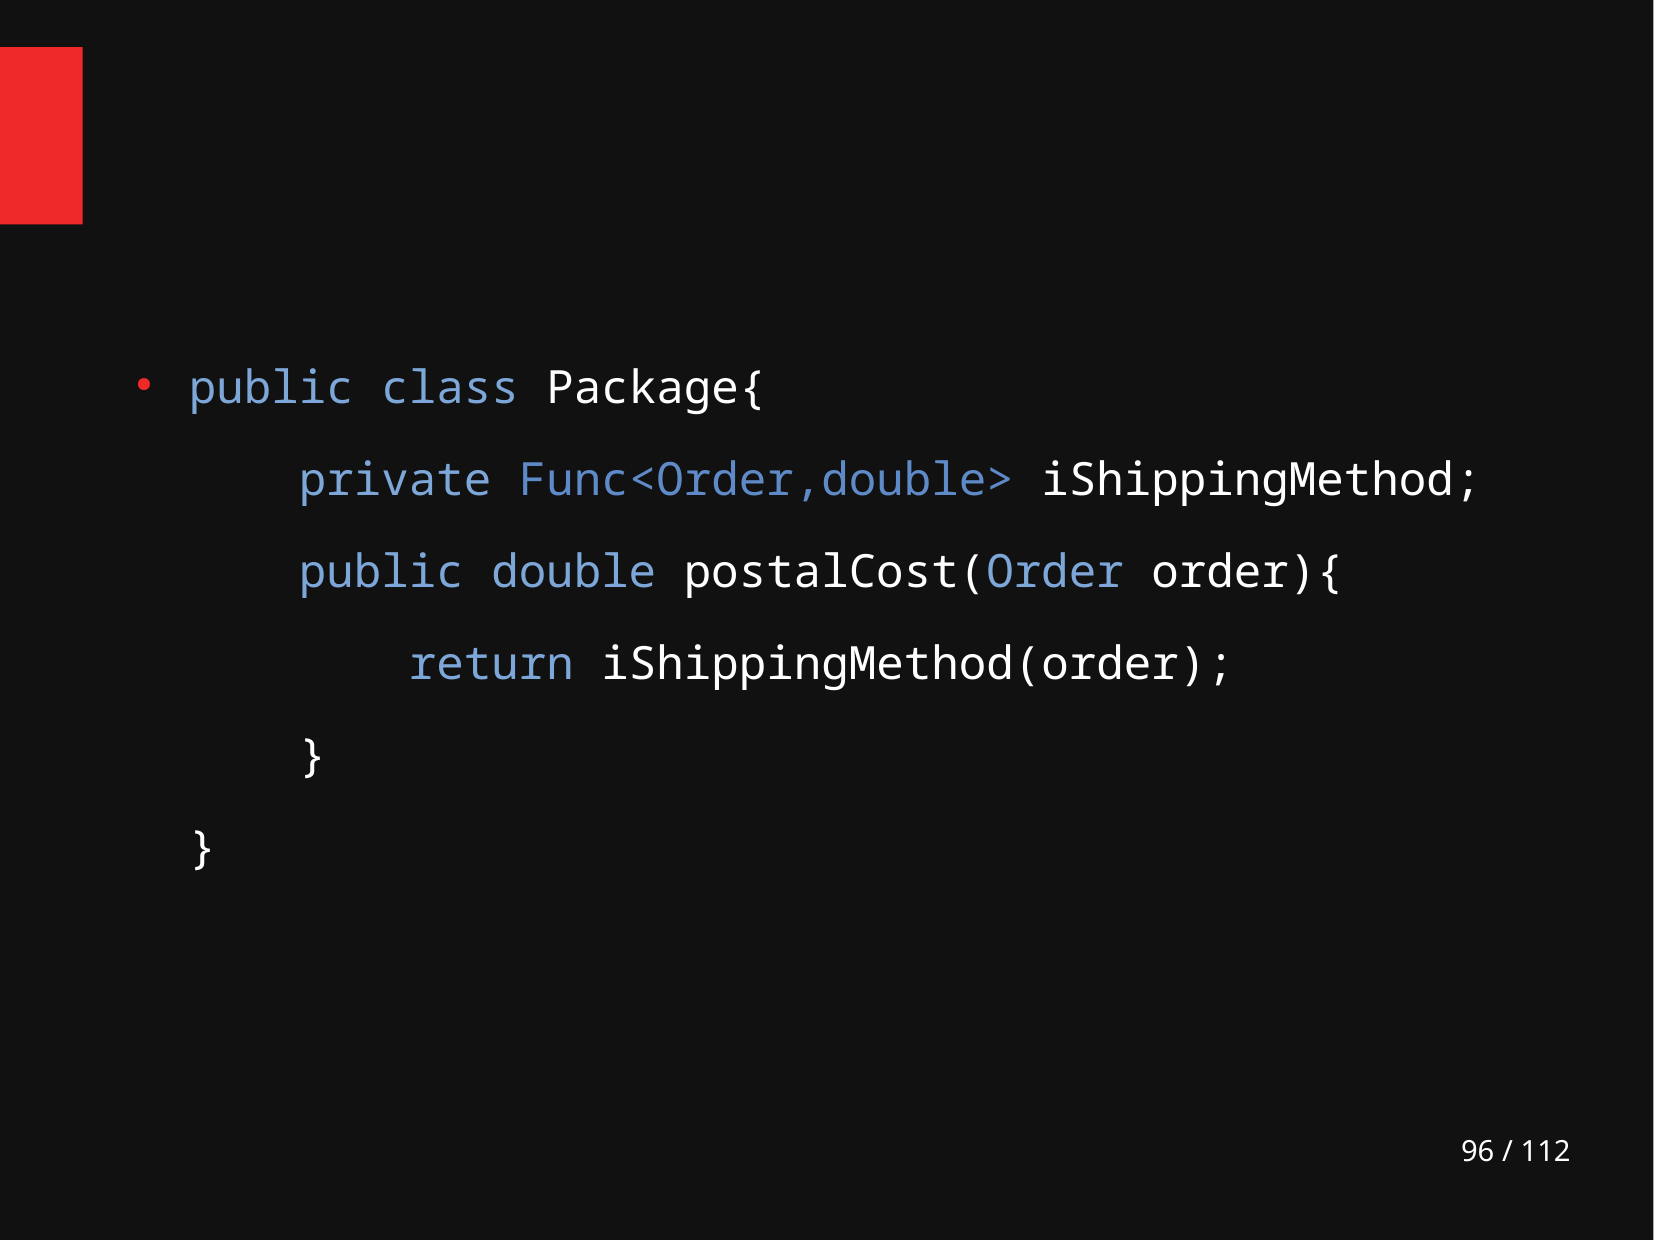

# public class Package{
 private Func<Order,double> iShippingMethod;
 public double postalCost(Order order){
 return iShippingMethod(order);
 }
}
96